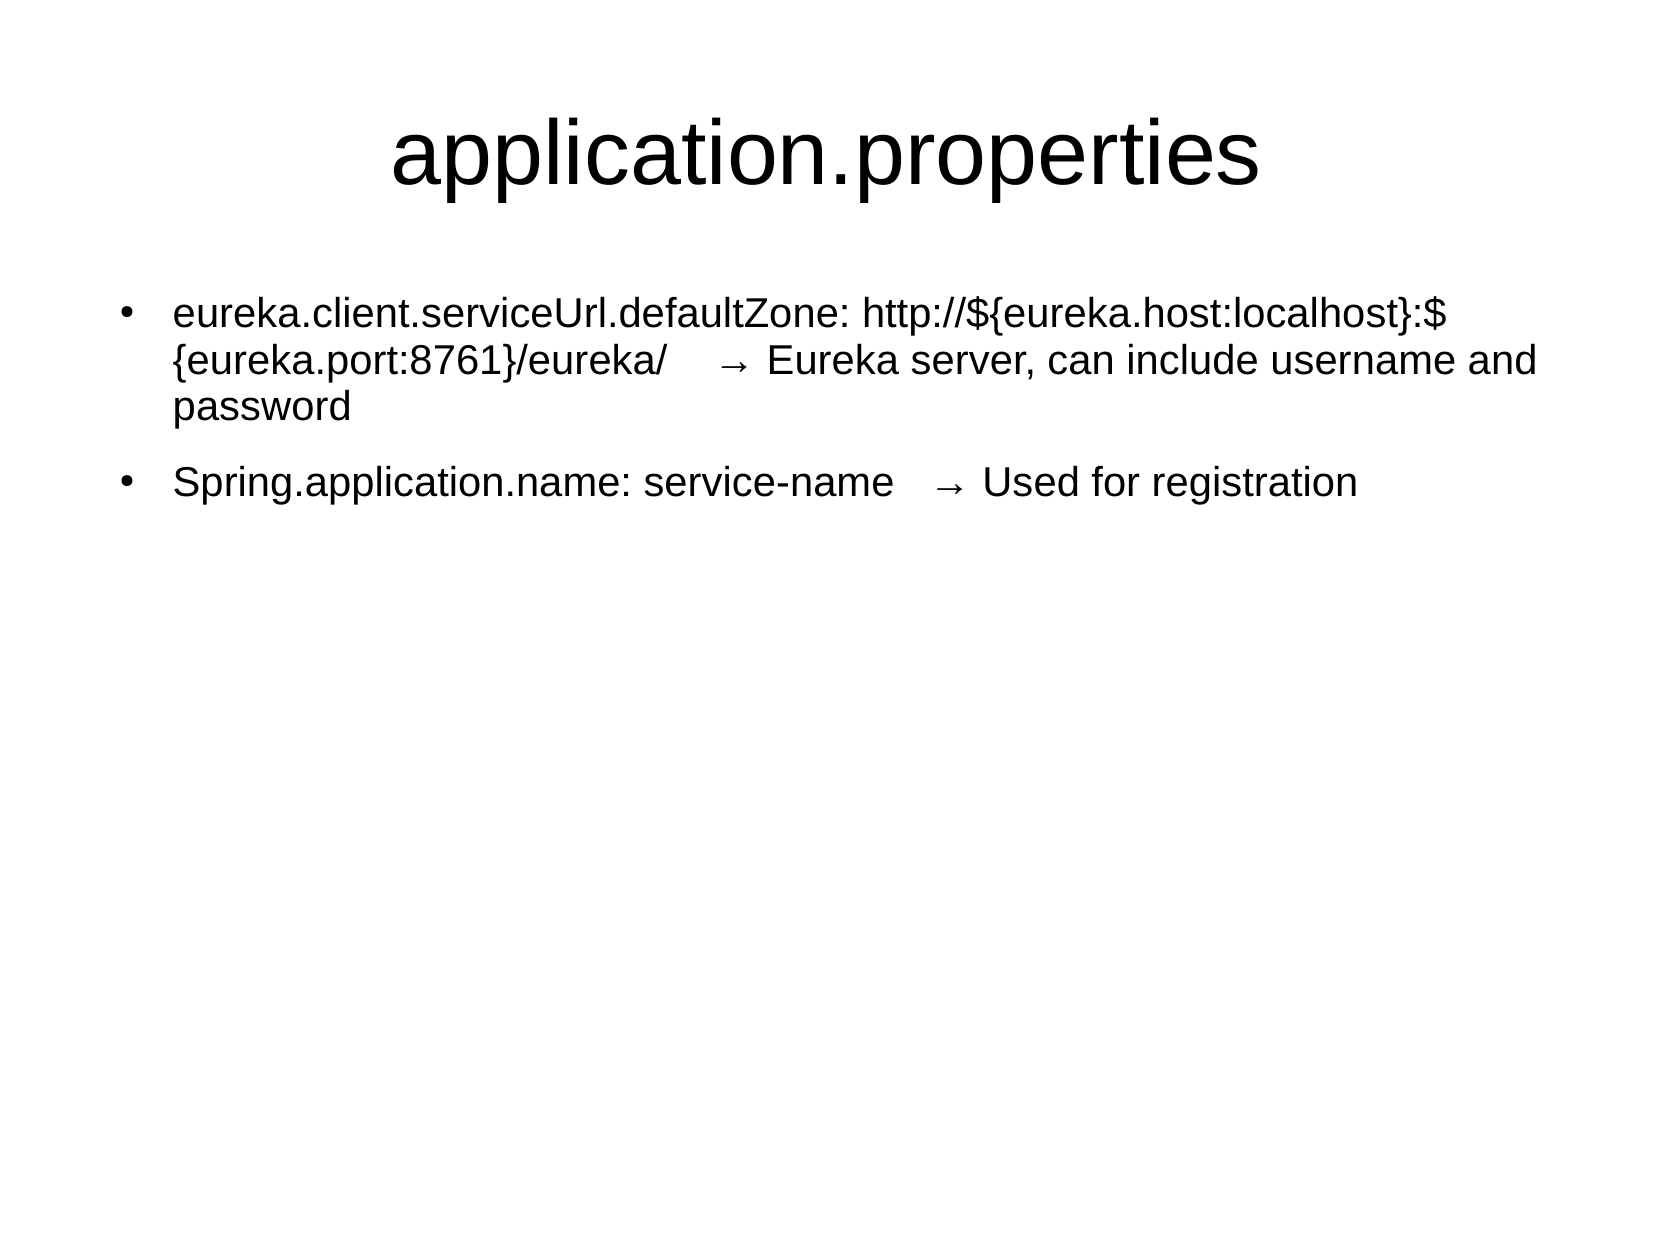

# application.properties
eureka.client.serviceUrl.defaultZone: http://${eureka.host:localhost}:${eureka.port:8761}/eureka/ → Eureka server, can include username and password
Spring.application.name: service-name → Used for registration